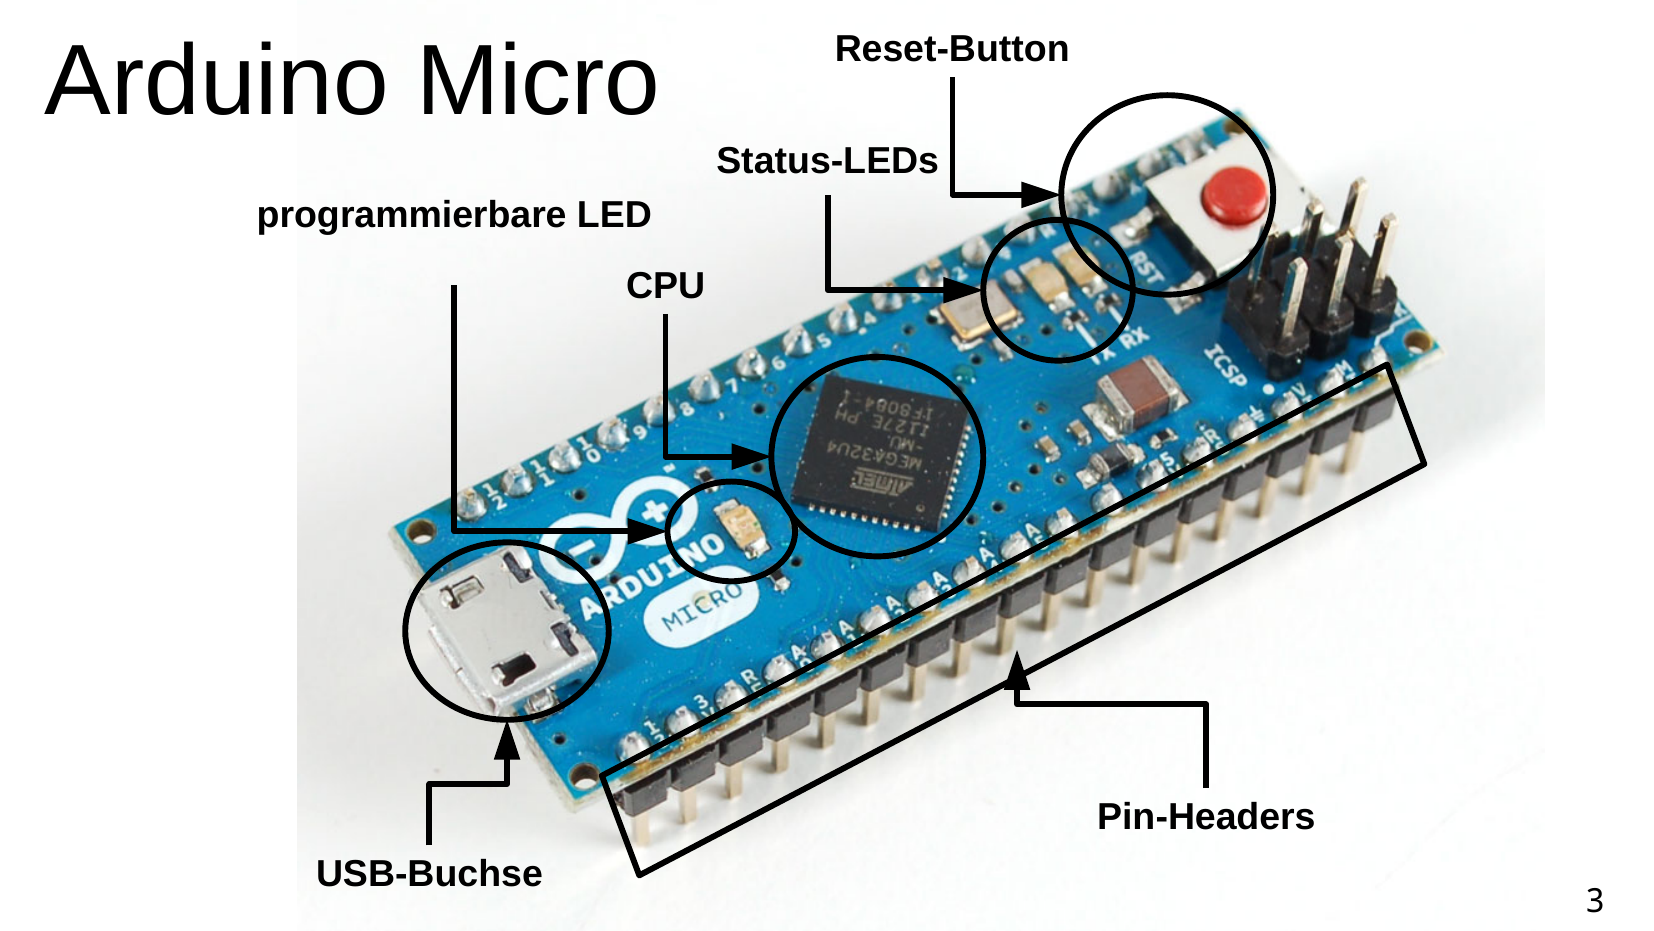

Arduino Micro
Reset-Button
Status-LEDs
programmierbare LED
CPU
Pin-Headers
#
USB-Buchse